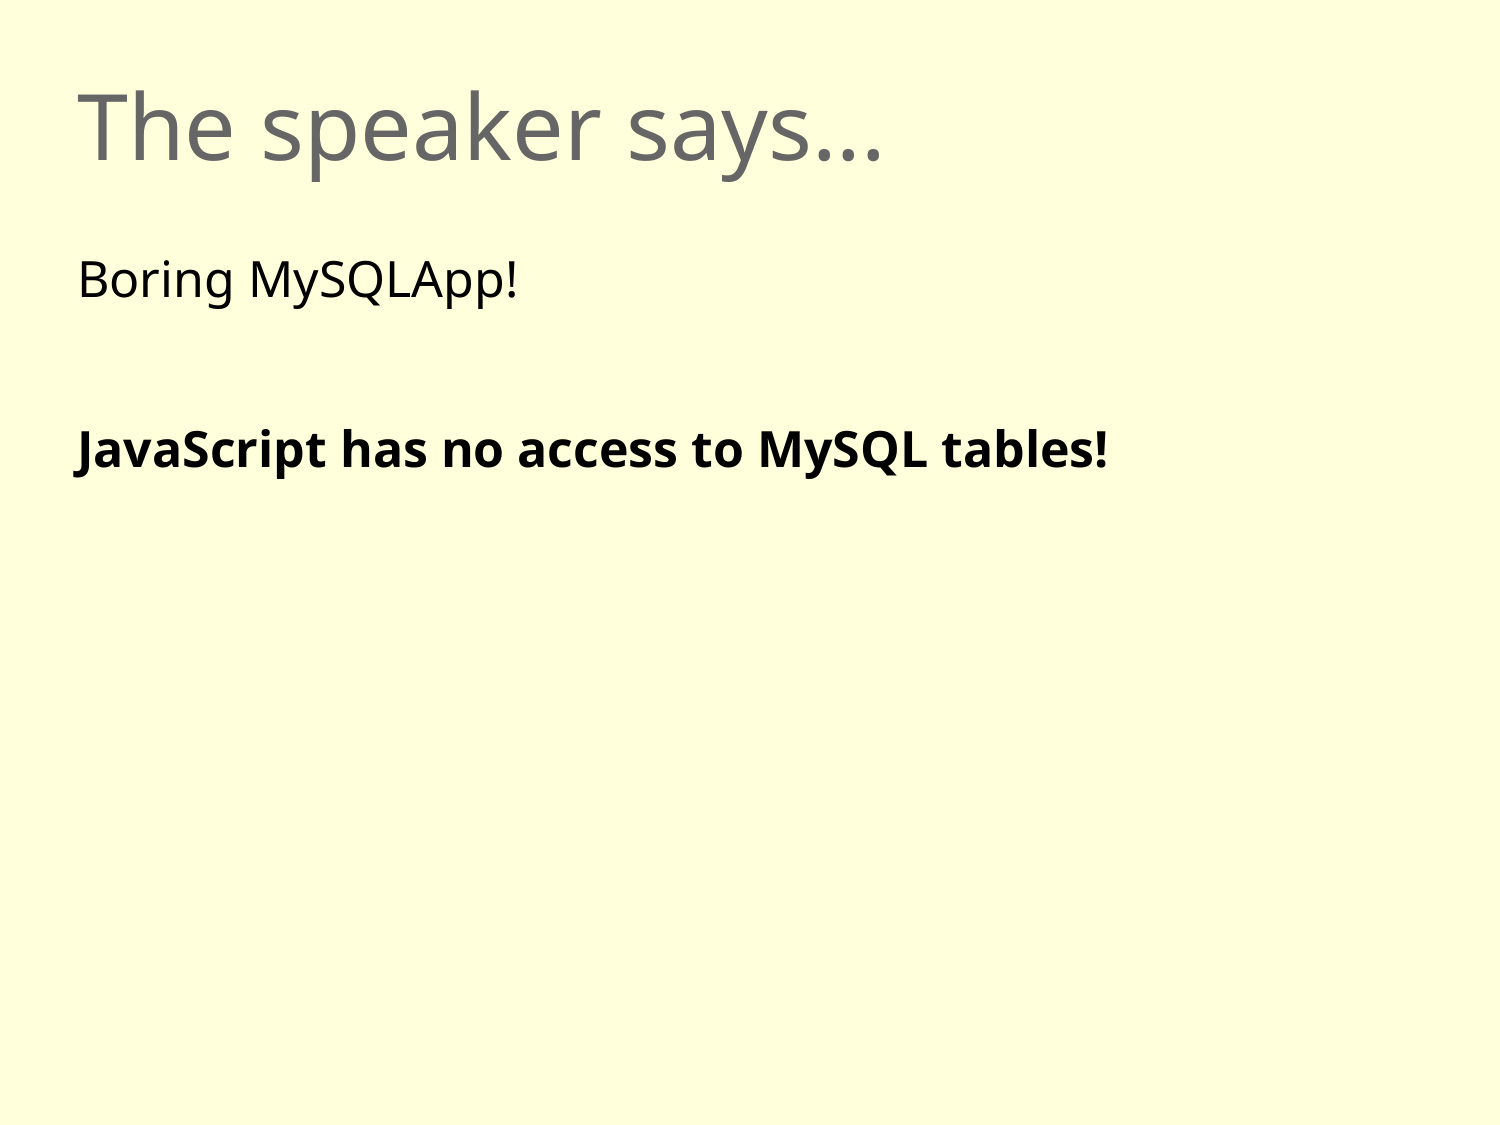

# The speaker says...
Boring MySQLApp!
JavaScript has no access to MySQL tables!